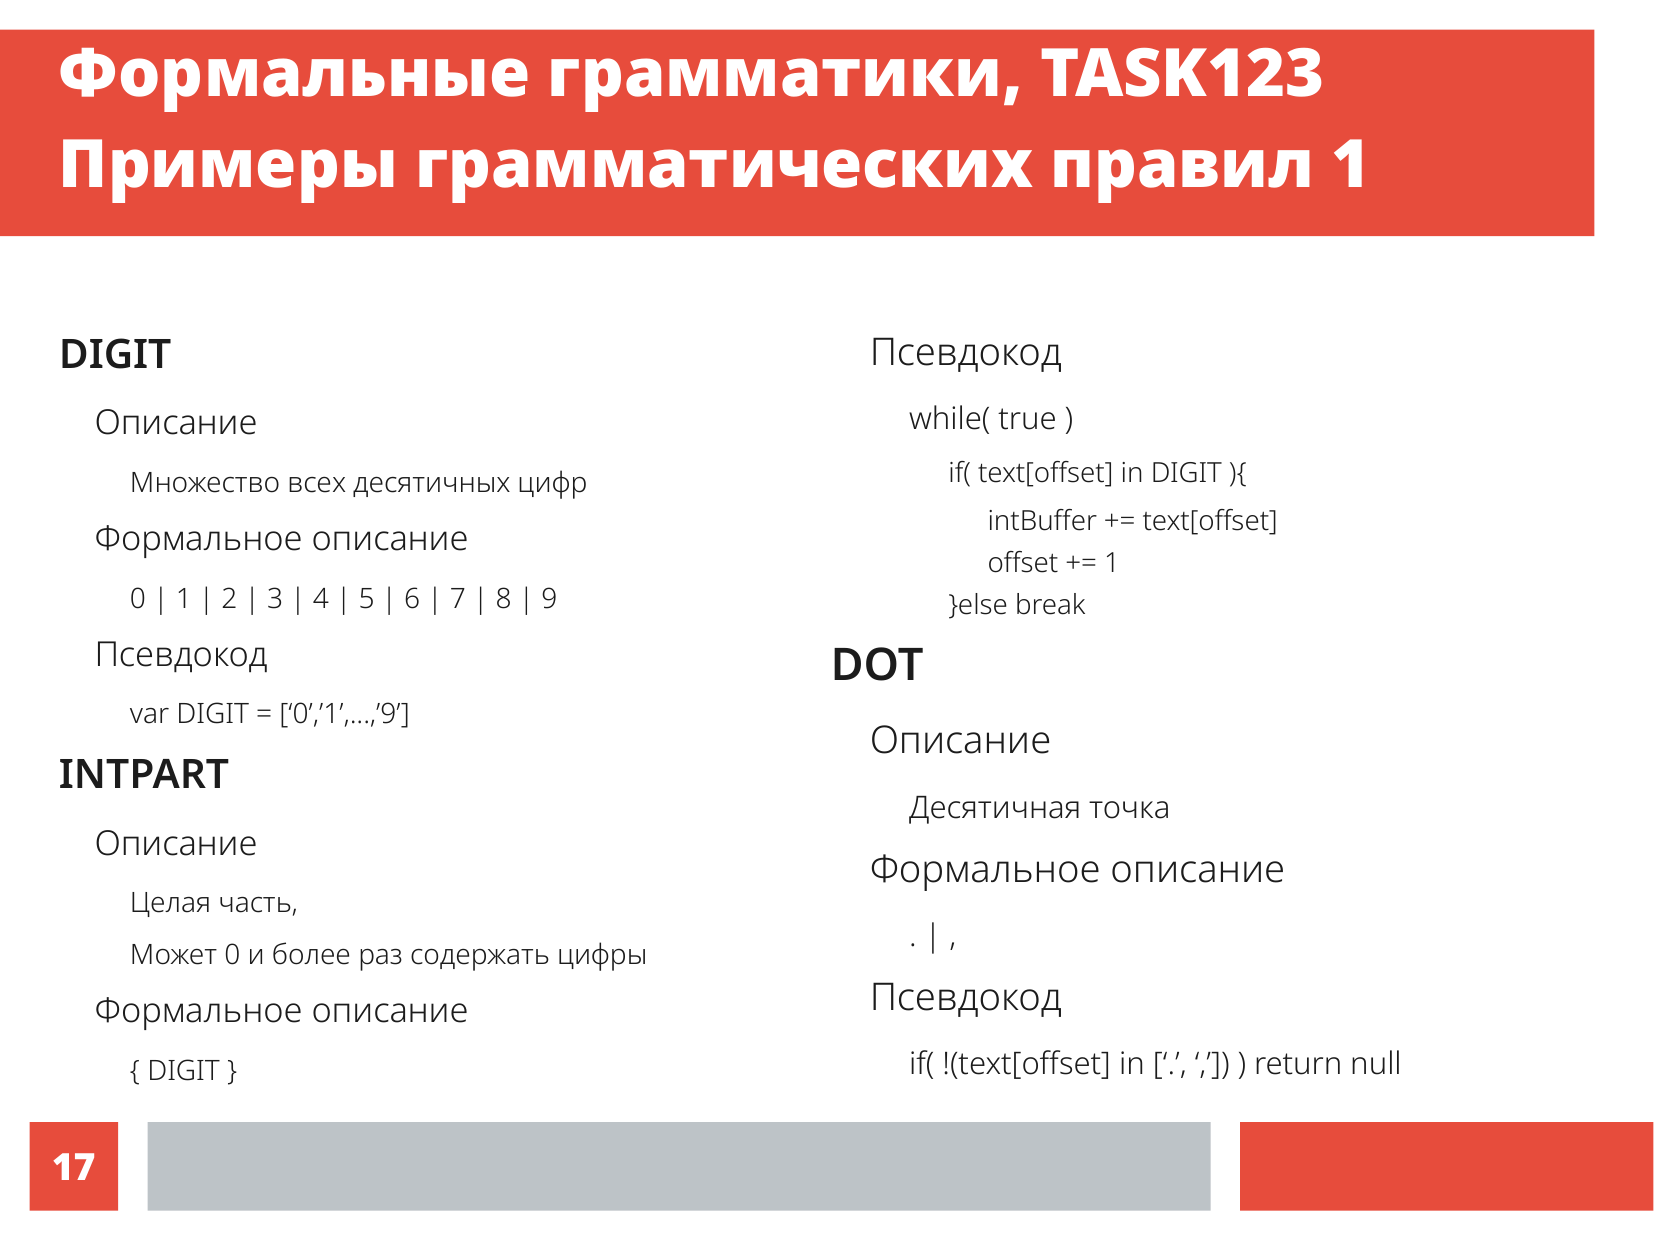

# Формальные грамматики, TASK123 Примеры грамматических правил 1
DIGIT
Описание
Множество всех десятичных цифр
Формальное описание
0 | 1 | 2 | 3 | 4 | 5 | 6 | 7 | 8 | 9
Псевдокод
var DIGIT = [‘0’,’1’,...,’9’]
INTPART
Описание
Целая часть,
Может 0 и более раз содержать цифры
Формальное описание
{ DIGIT }
Псевдокод
while( true )
if( text[offset] in DIGIT ){
intBuffer += text[offset]
offset += 1
}else break
DOT
Описание
Десятичная точка
Формальное описание
. | ,
Псевдокод
if( !(text[offset] in [‘.’, ‘,’]) ) return null
17